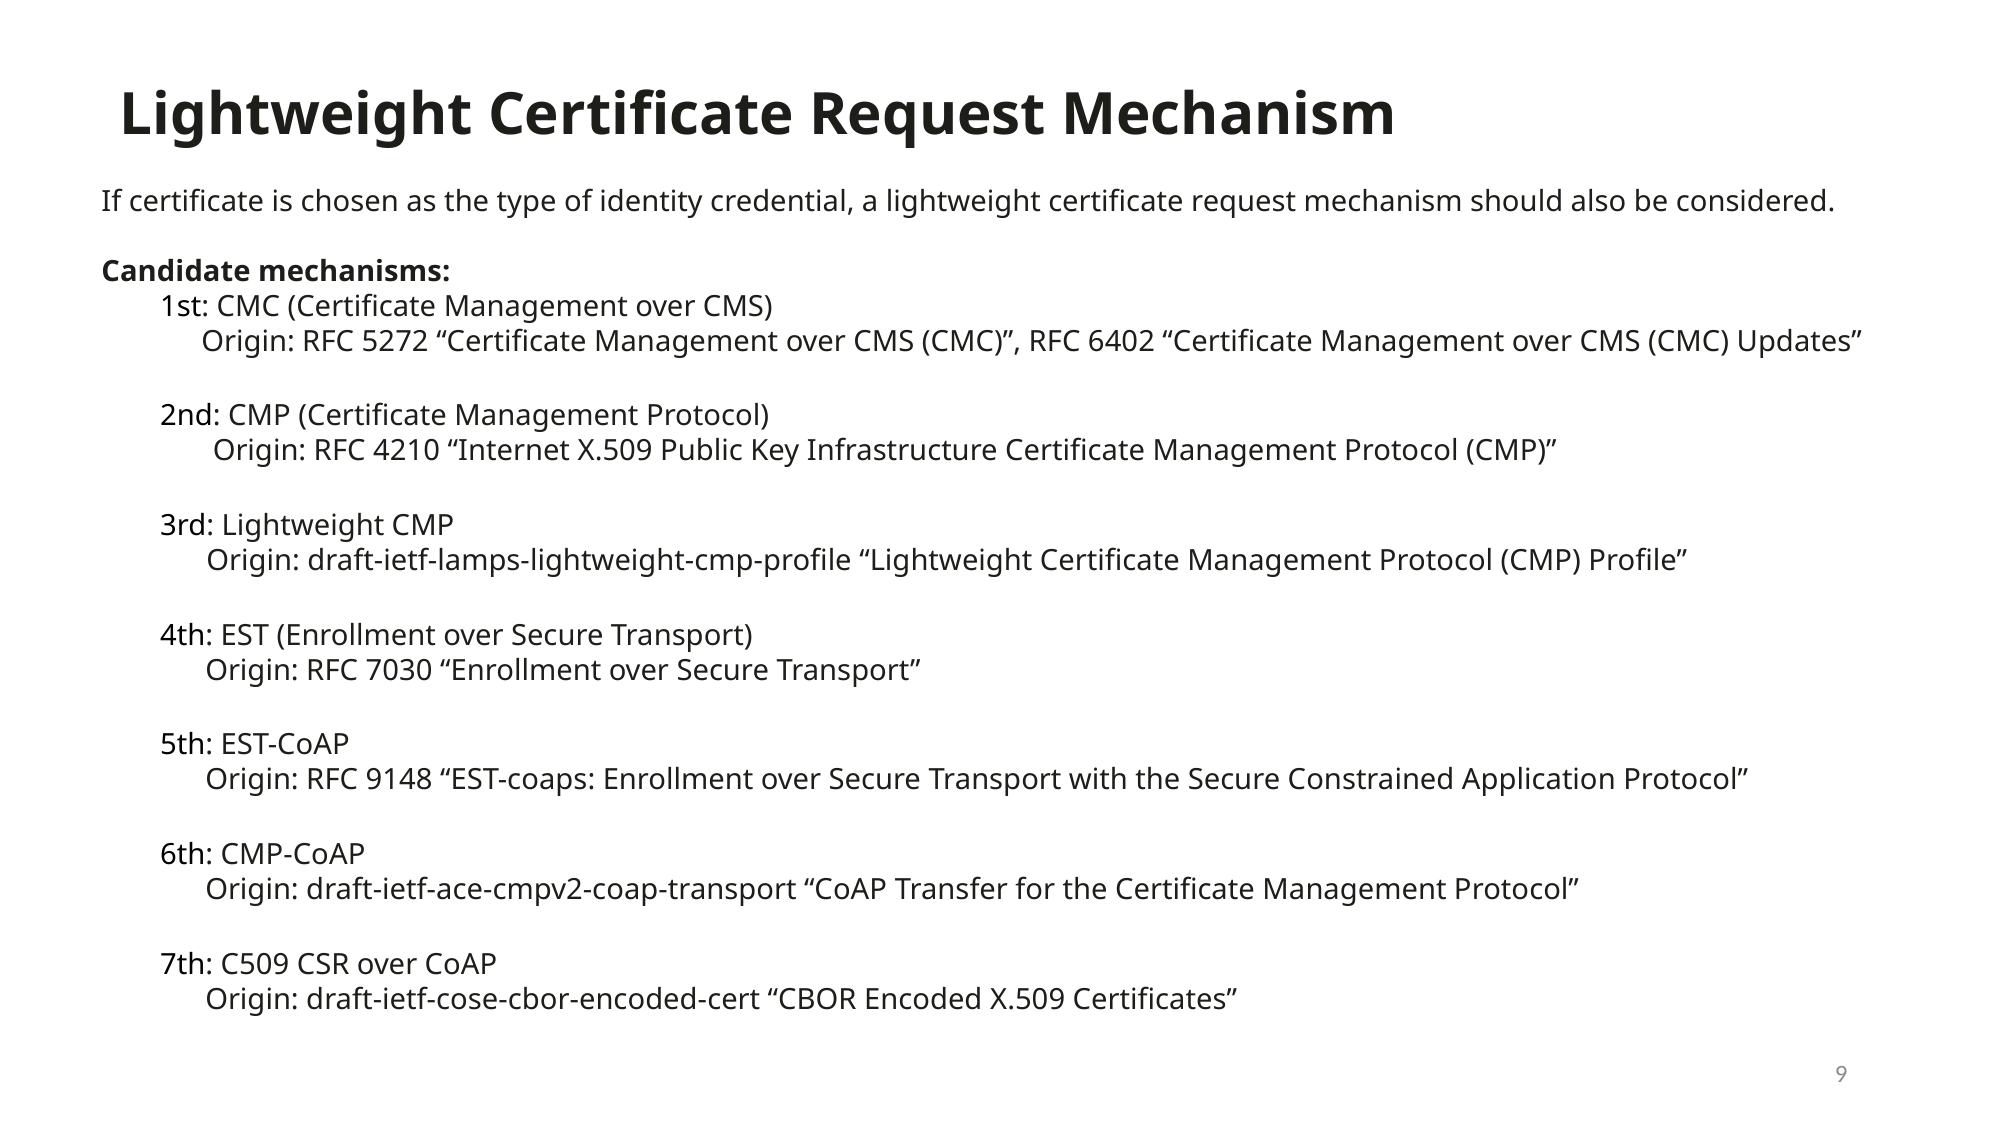

# Lightweight Certificate Request Mechanism
If certificate is chosen as the type of identity credential, a lightweight certificate request mechanism should also be considered.
Candidate mechanisms:
: CMC (Certificate Management over CMS)
Origin: RFC 5272 “Certificate Management over CMS (CMC)”, RFC 6402 “Certificate Management over CMS (CMC) Updates”
: CMP (Certificate Management Protocol)
Origin: RFC 4210 “Internet X.509 Public Key Infrastructure Certificate Management Protocol (CMP)”
: Lightweight CMP
Origin: draft-ietf-lamps-lightweight-cmp-profile “Lightweight Certificate Management Protocol (CMP) Profile”
: EST (Enrollment over Secure Transport)
Origin: RFC 7030 “Enrollment over Secure Transport”
: EST-CoAP
Origin: RFC 9148 “EST-coaps: Enrollment over Secure Transport with the Secure Constrained Application Protocol”
: CMP-CoAP
Origin: draft-ietf-ace-cmpv2-coap-transport “CoAP Transfer for the Certificate Management Protocol”
: C509 CSR over CoAP
Origin: draft-ietf-cose-cbor-encoded-cert “CBOR Encoded X.509 Certificates”
9